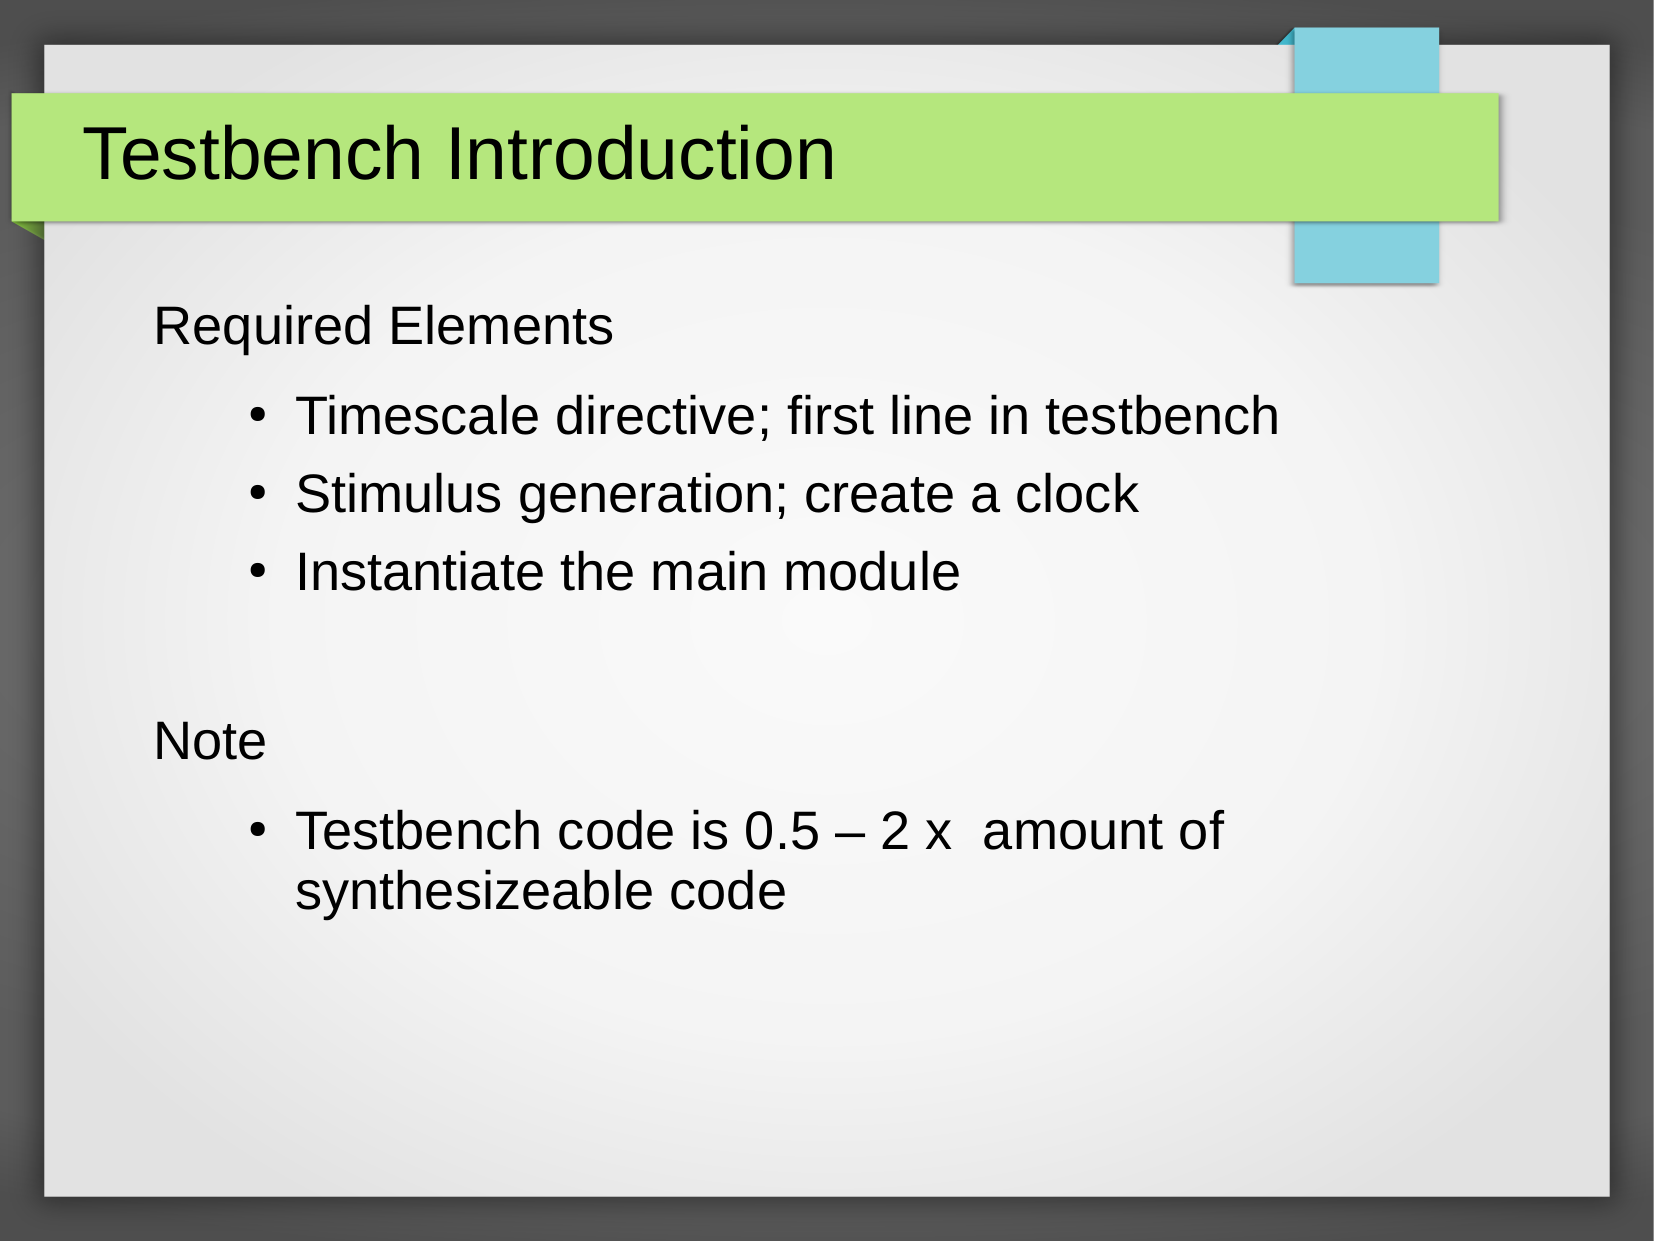

# Testbench Introduction
Required Elements
Timescale directive; first line in testbench
Stimulus generation; create a clock
Instantiate the main module
Note
Testbench code is 0.5 – 2 x amount of synthesizeable code